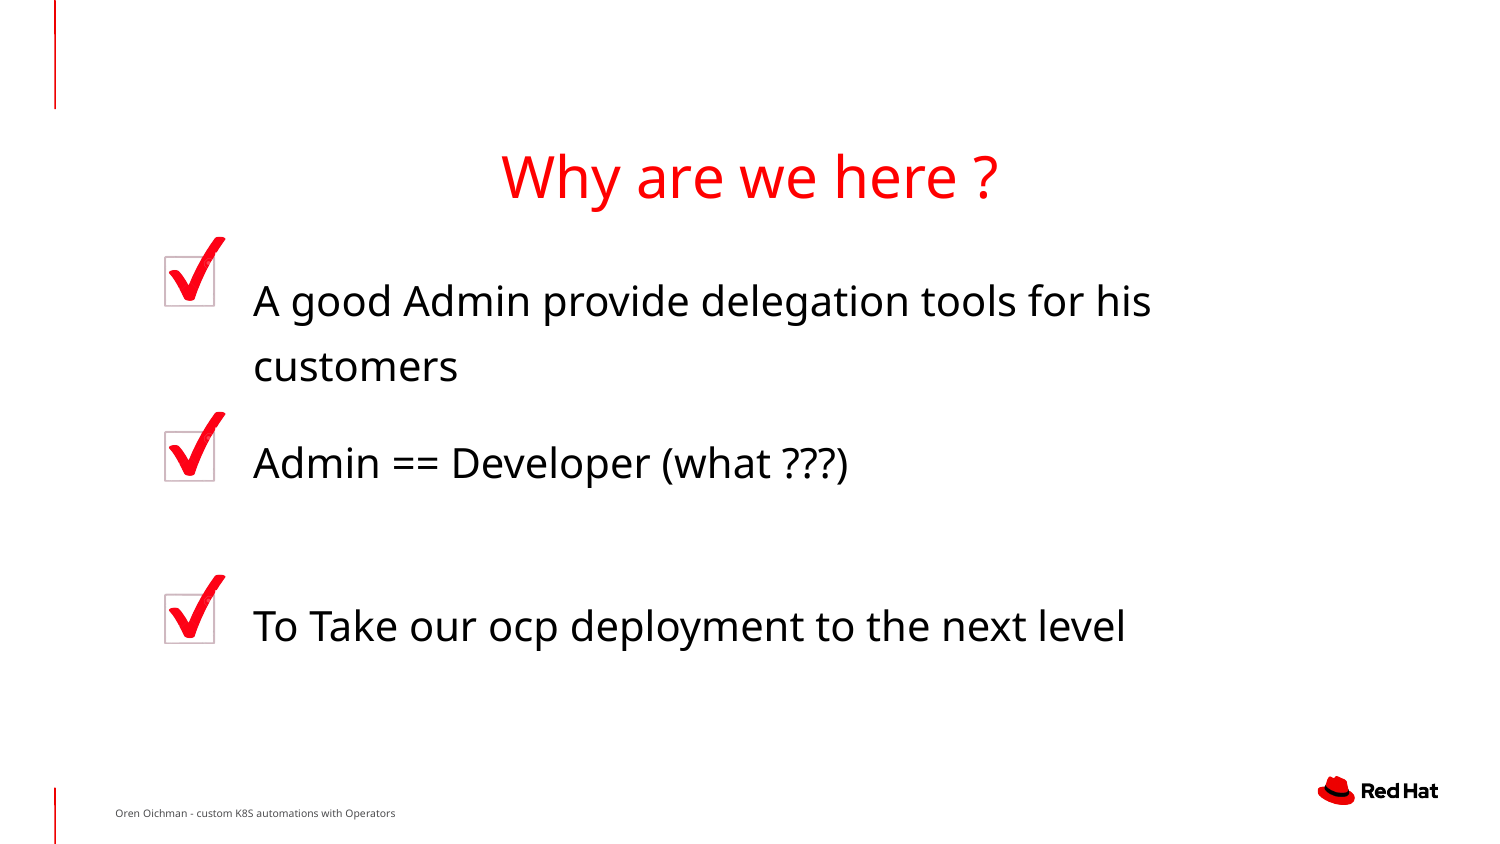

# Why are we here ?
A good Admin provide delegation tools for his customers
Admin == Developer (what ???)
To Take our ocp deployment to the next level
Oren Oichman - custom K8S automations with Operators